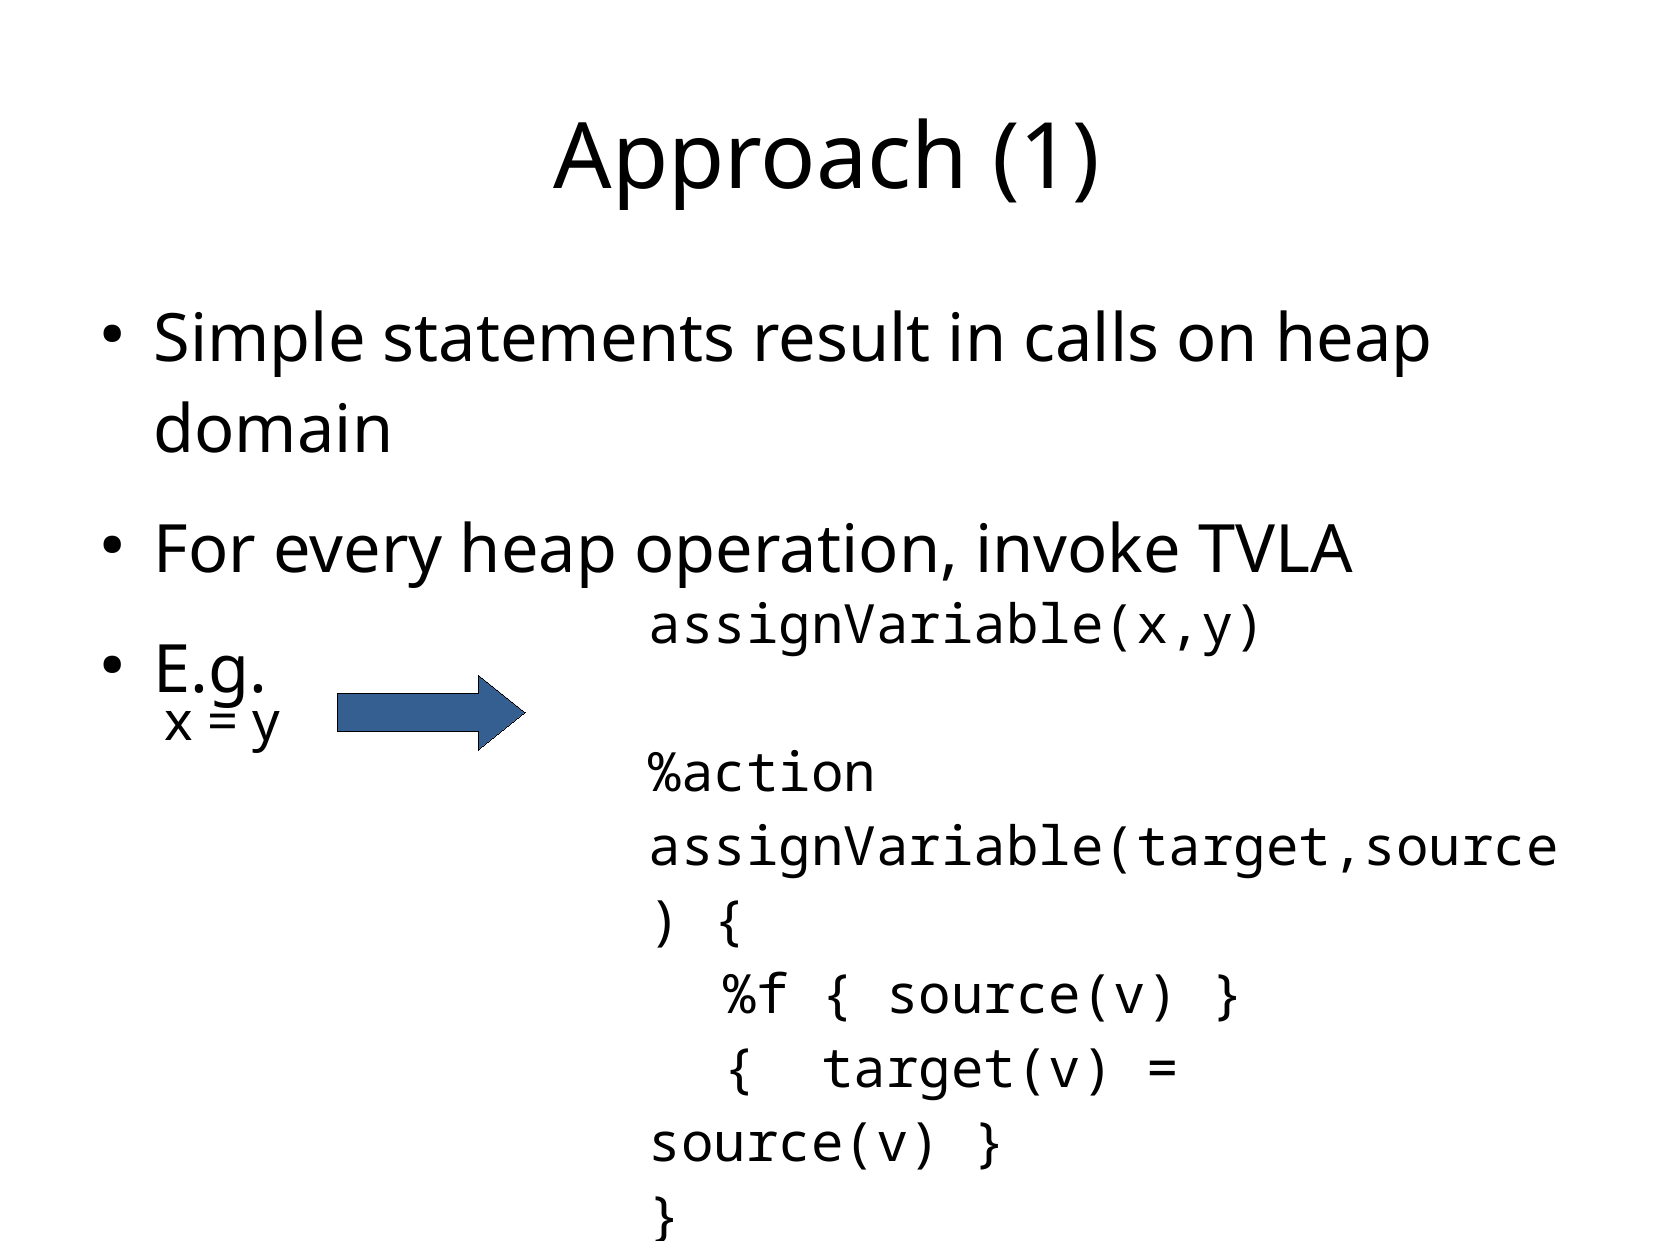

# Approach (1)
Simple statements result in calls on heap domain
For every heap operation, invoke TVLA
E.g.
assignVariable(x,y)
%action assignVariable(target,source) {
	%f { source(v) }
	{ target(v) = source(v) }
}
x = y